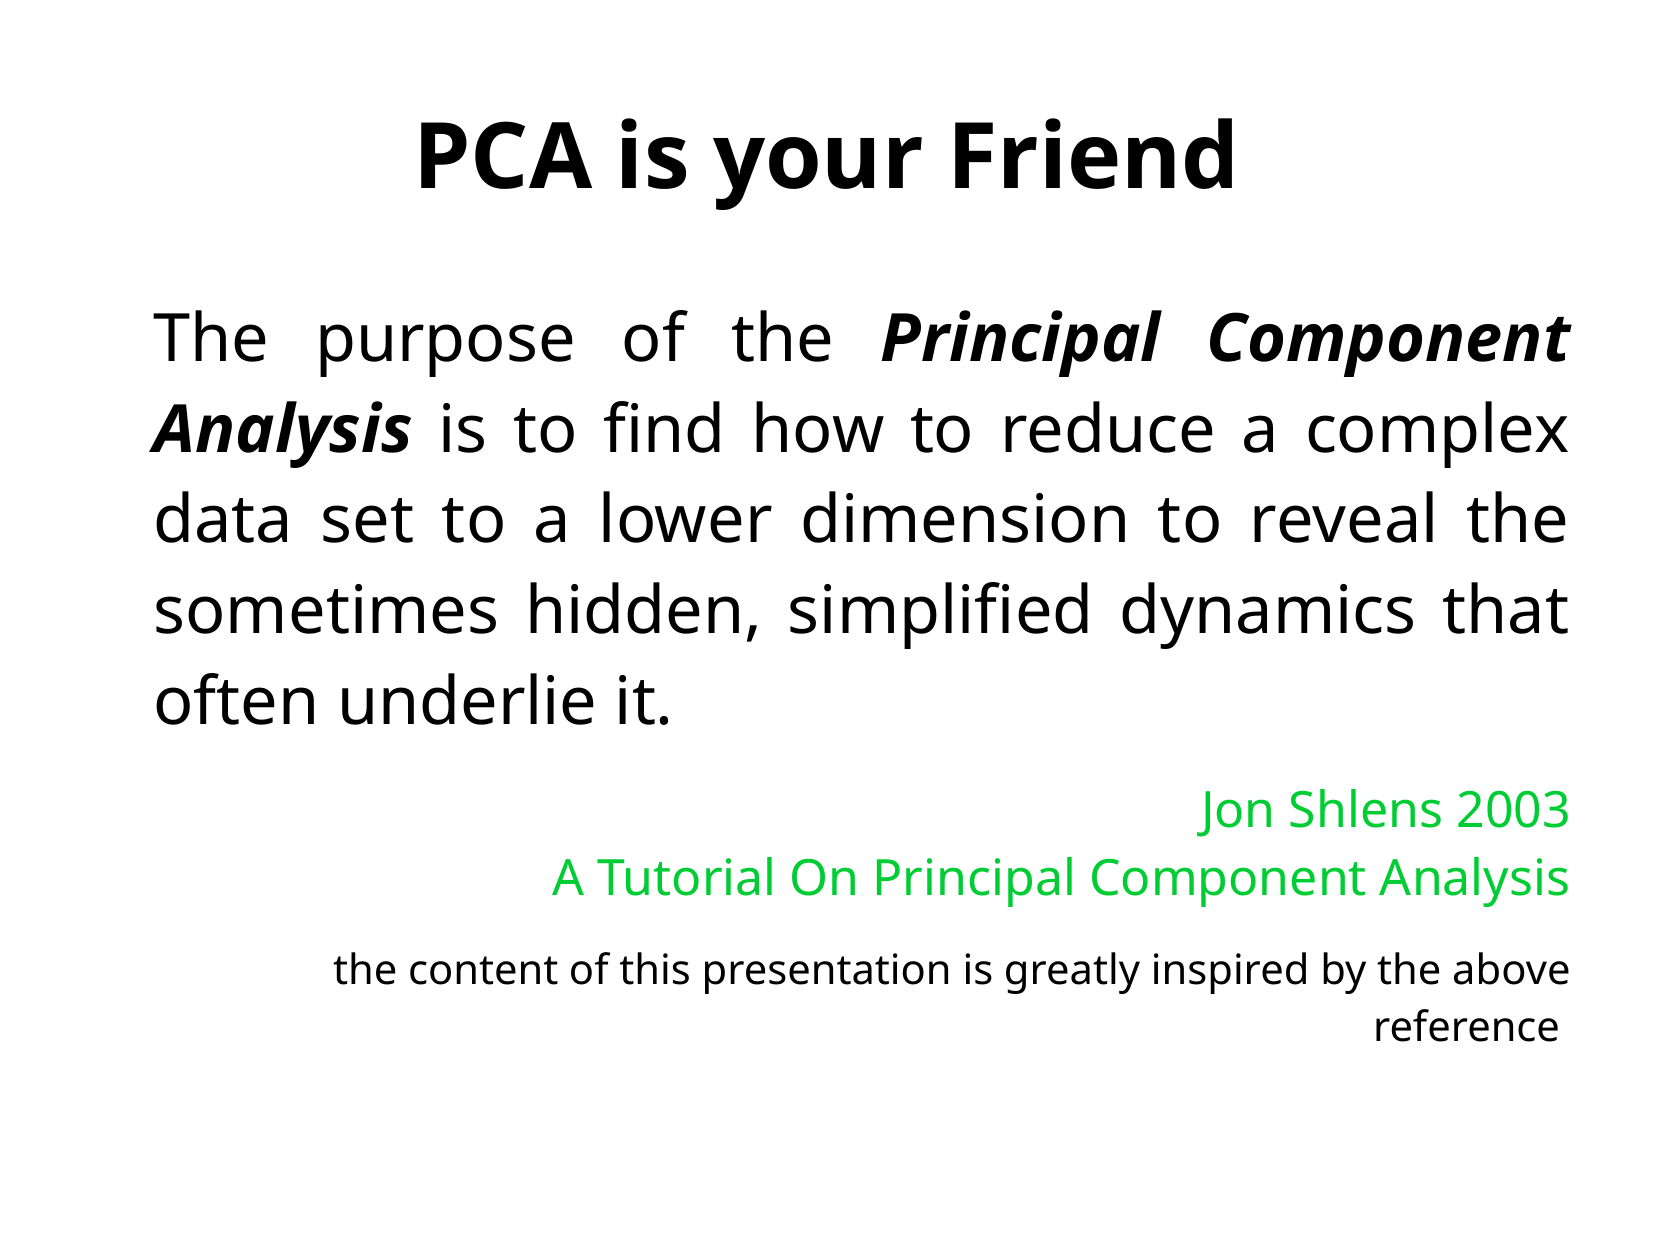

# PCA is your Friend
The purpose of the Principal Component Analysis is to find how to reduce a complex data set to a lower dimension to reveal the sometimes hidden, simplified dynamics that often underlie it.
Jon Shlens 2003
A Tutorial On Principal Component Analysis
the content of this presentation is greatly inspired by the above reference